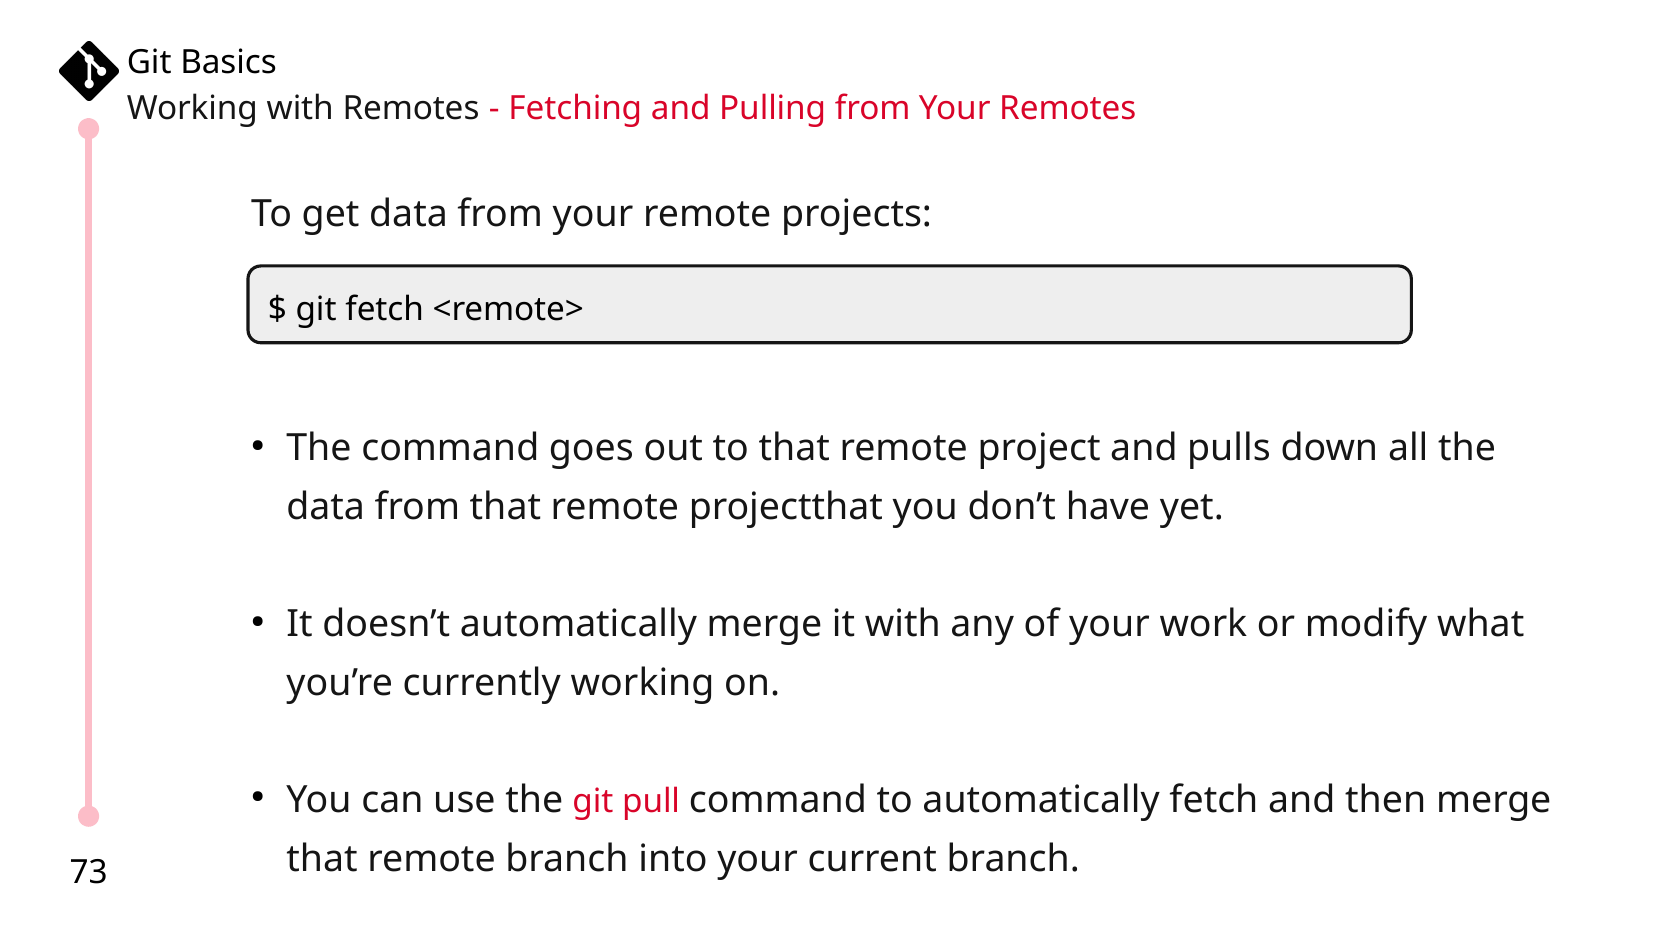

Git Basics
Working with Remotes - Fetching and Pulling from Your Remotes
To get data from your remote projects:
The command goes out to that remote project and pulls down all the data from that remote projectthat you don’t have yet.
It doesn’t automatically merge it with any of your work or modify what you’re currently working on.
You can use the git pull command to automatically fetch and then merge that remote branch into your current branch.
$ git fetch <remote>
73